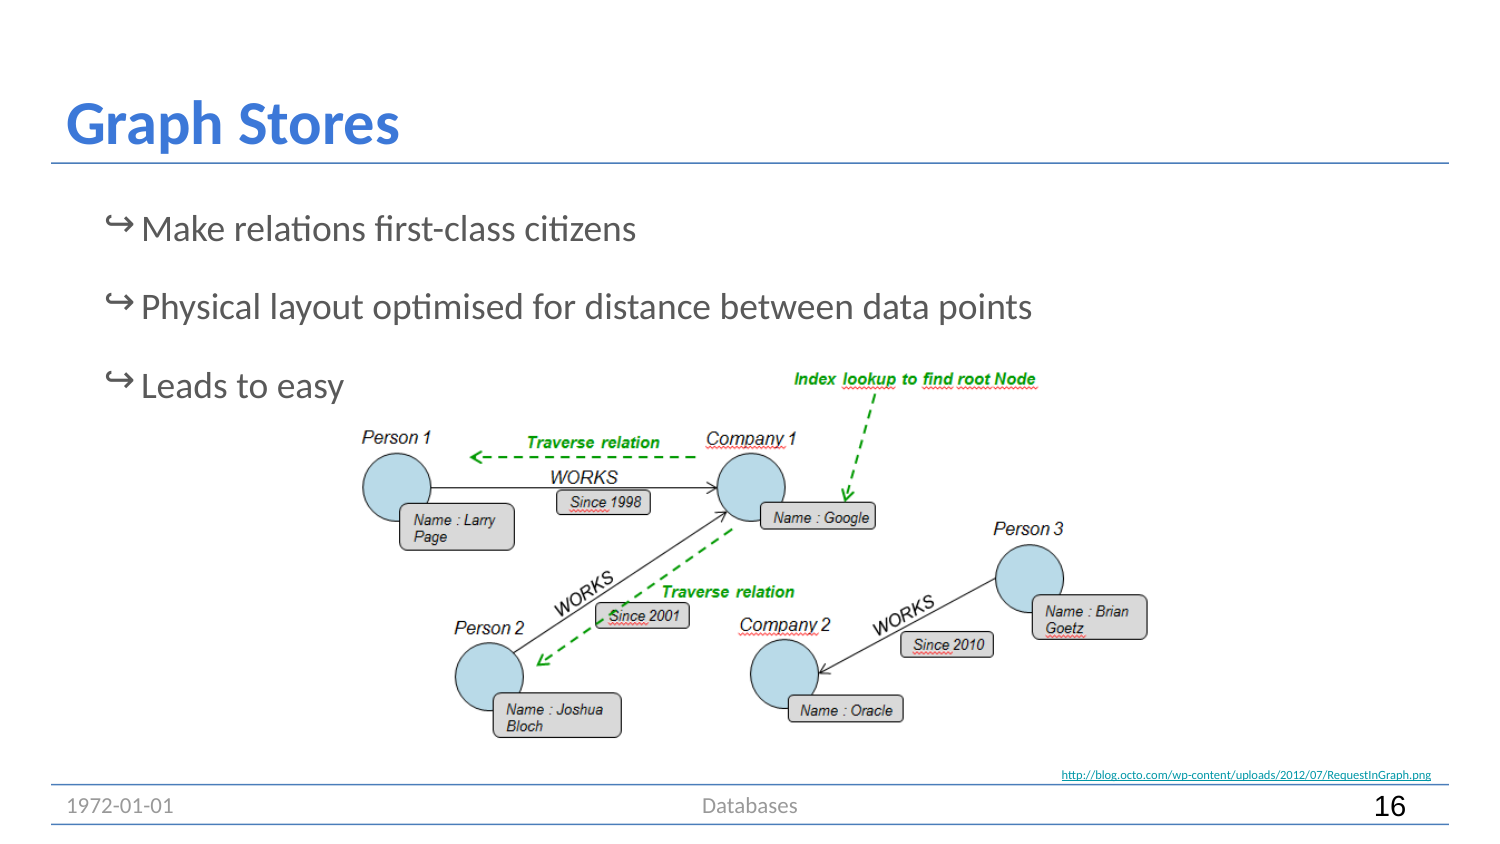

# Graph Stores
Make relations first-class citizens
Physical layout optimised for distance between data points
Leads to easy & fast traversal for the graph database engine
http://blog.octo.com/wp-content/uploads/2012/07/RequestInGraph.png